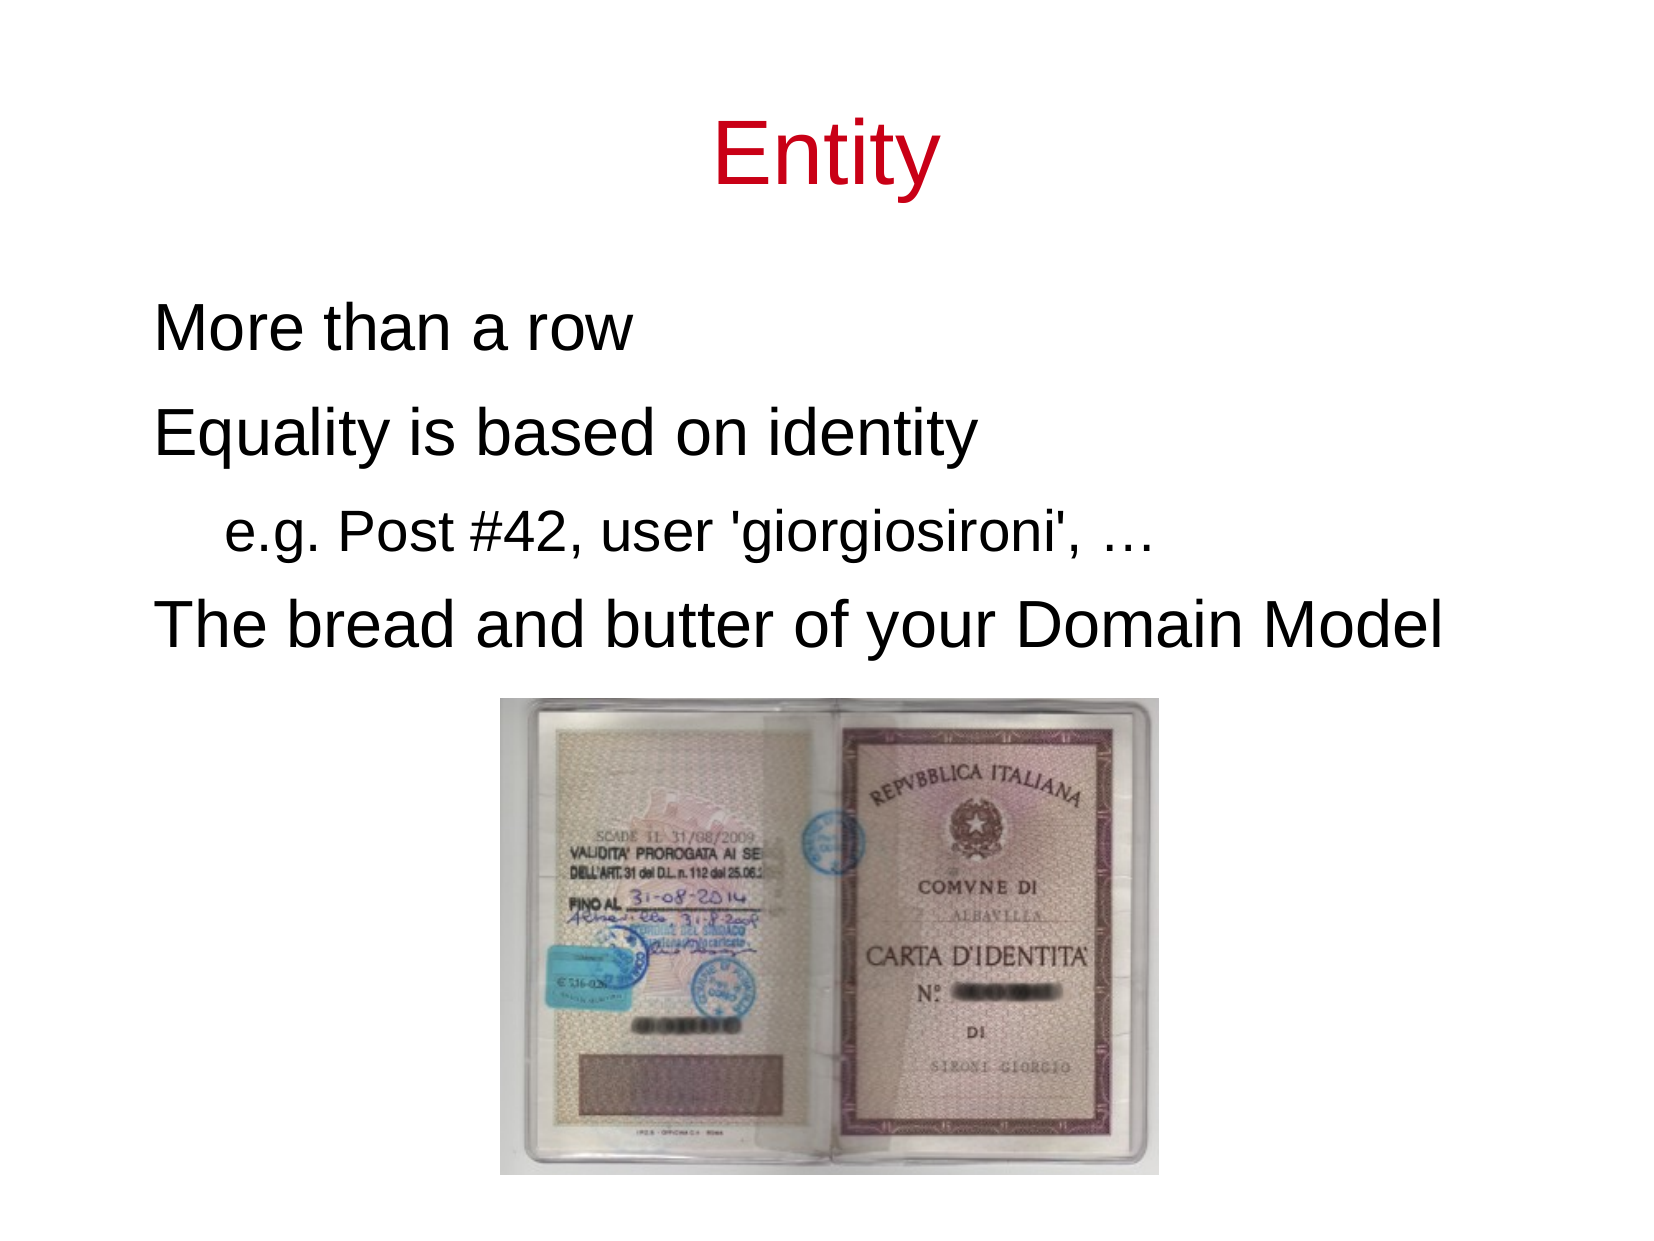

# Entity
More than a row
Equality is based on identity
e.g. Post #42, user 'giorgiosironi', …
The bread and butter of your Domain Model